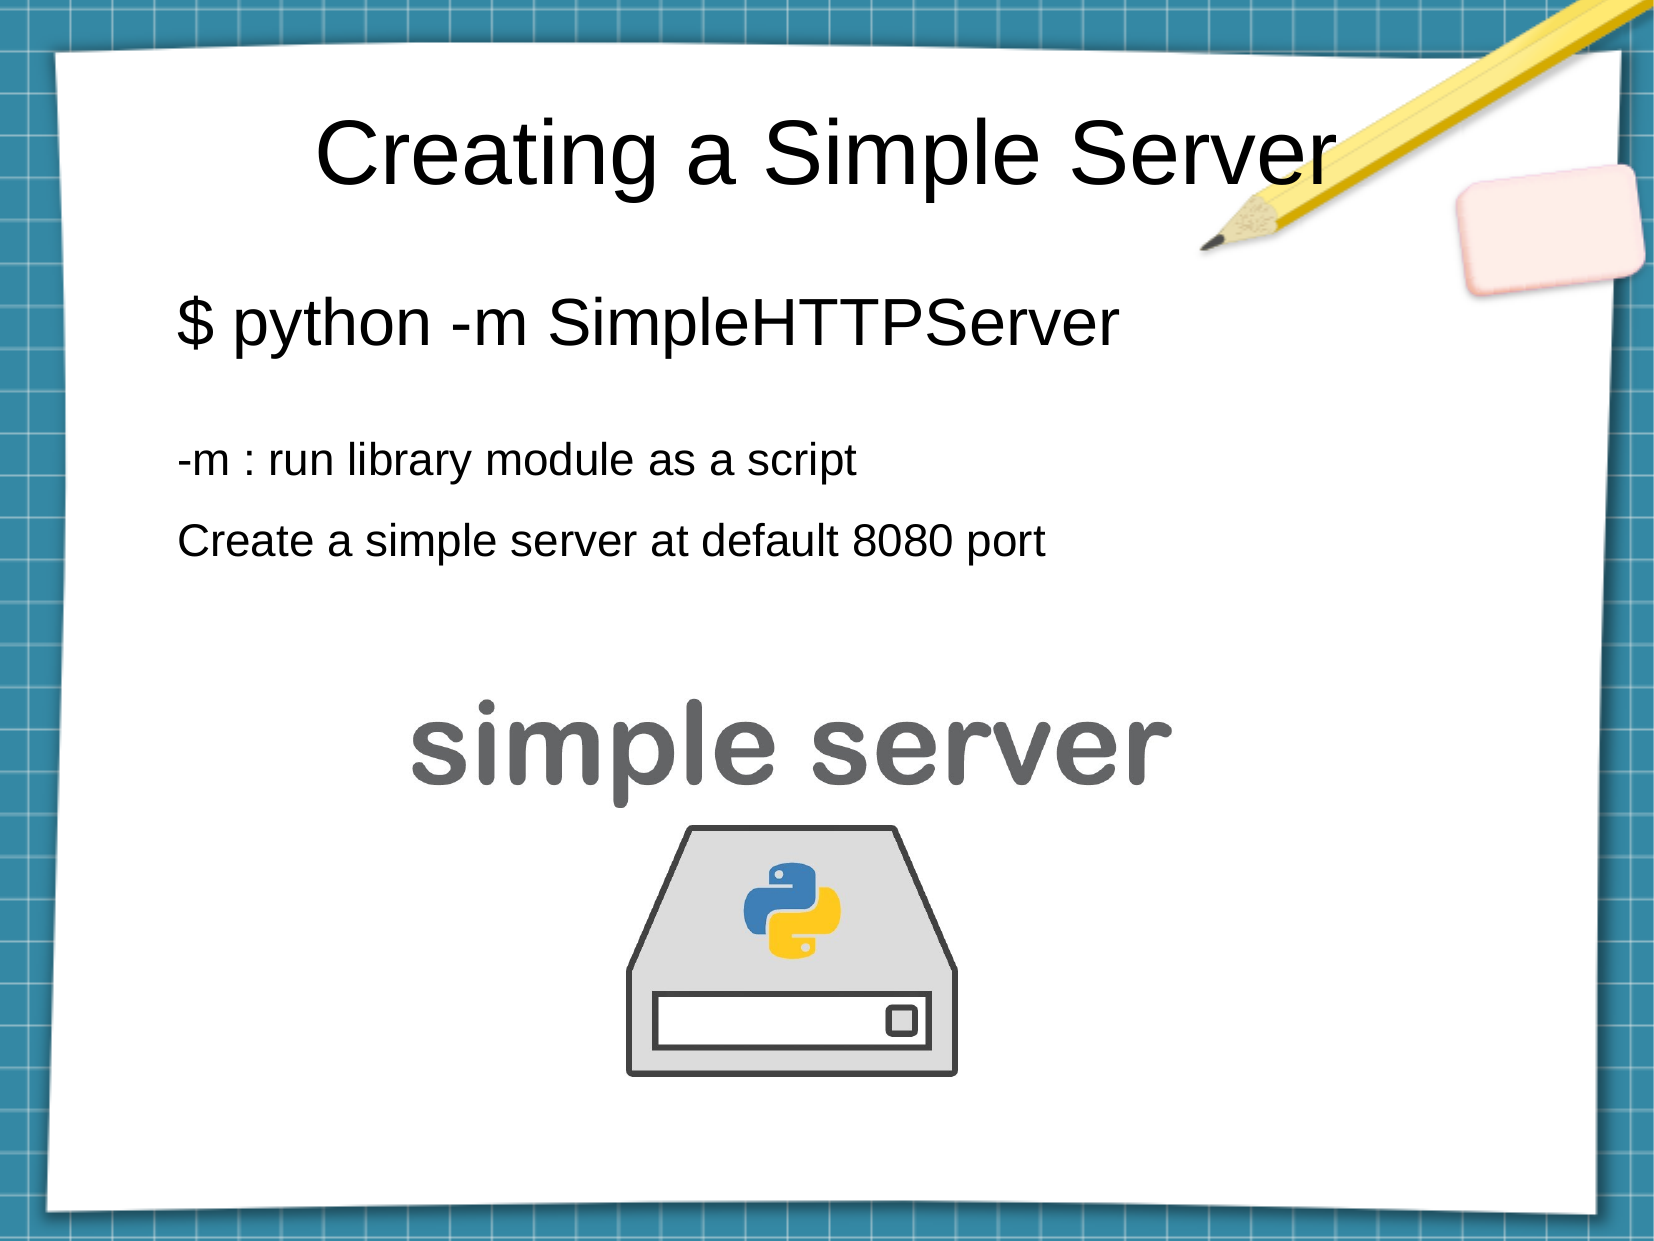

# Creating a Simple Server
$ python -m SimpleHTTPServer
-m : run library module as a script
Create a simple server at default 8080 port